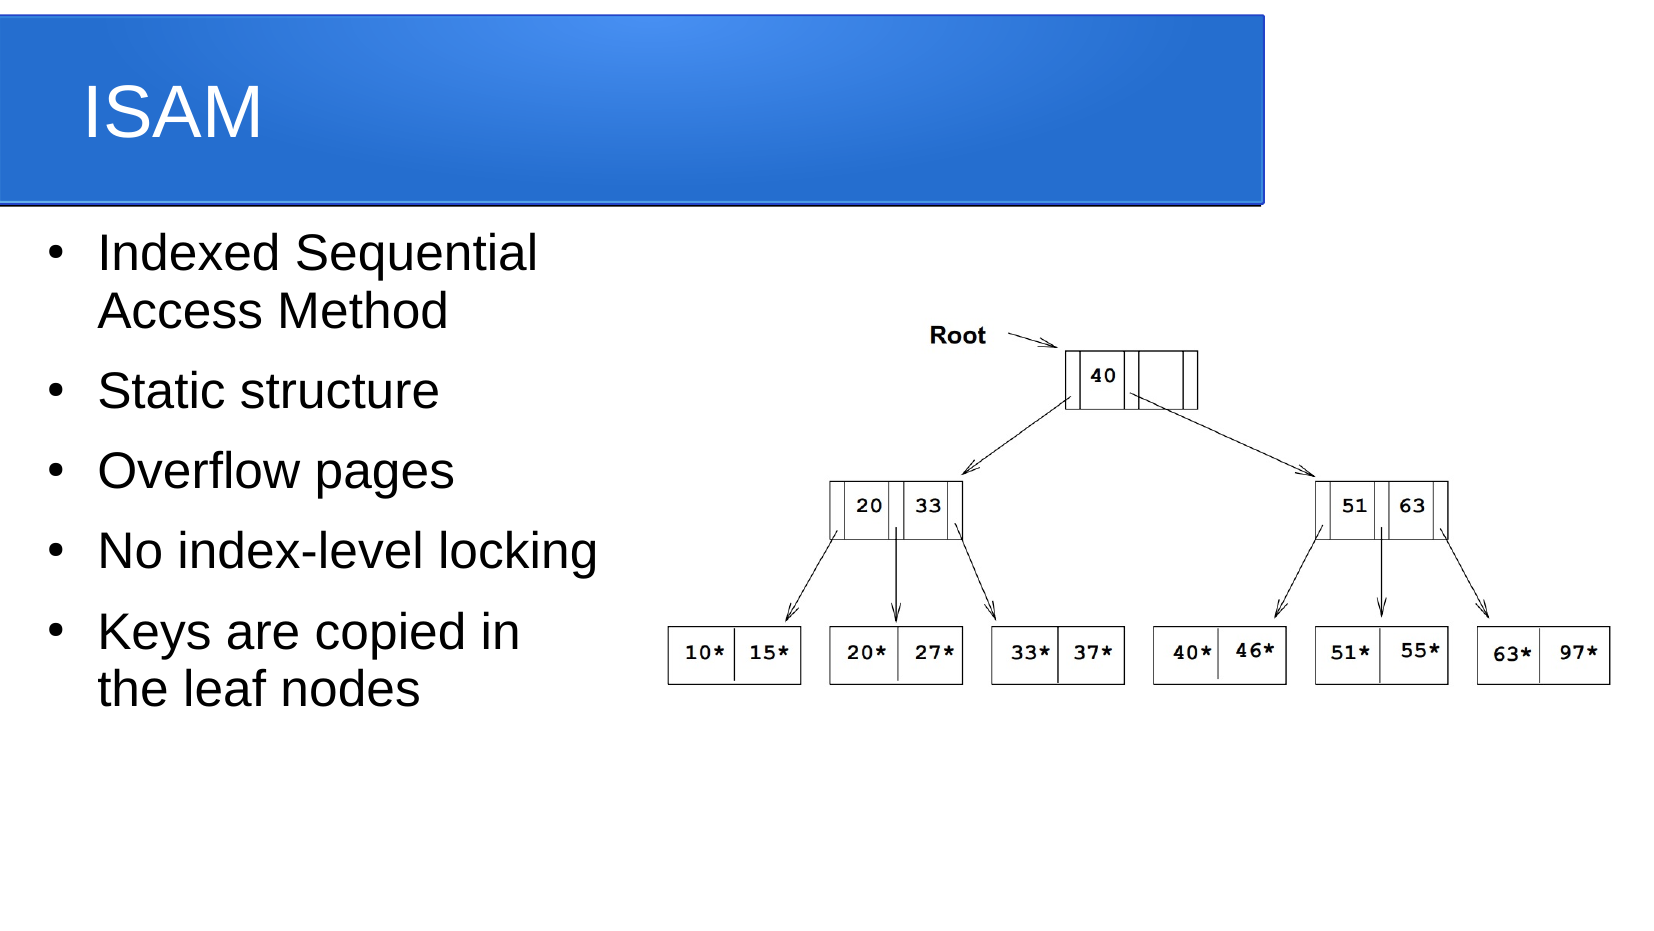

# ISAM
Indexed Sequential Access Method
Static structure
Overflow pages
No index-level locking
Keys are copied in the leaf nodes